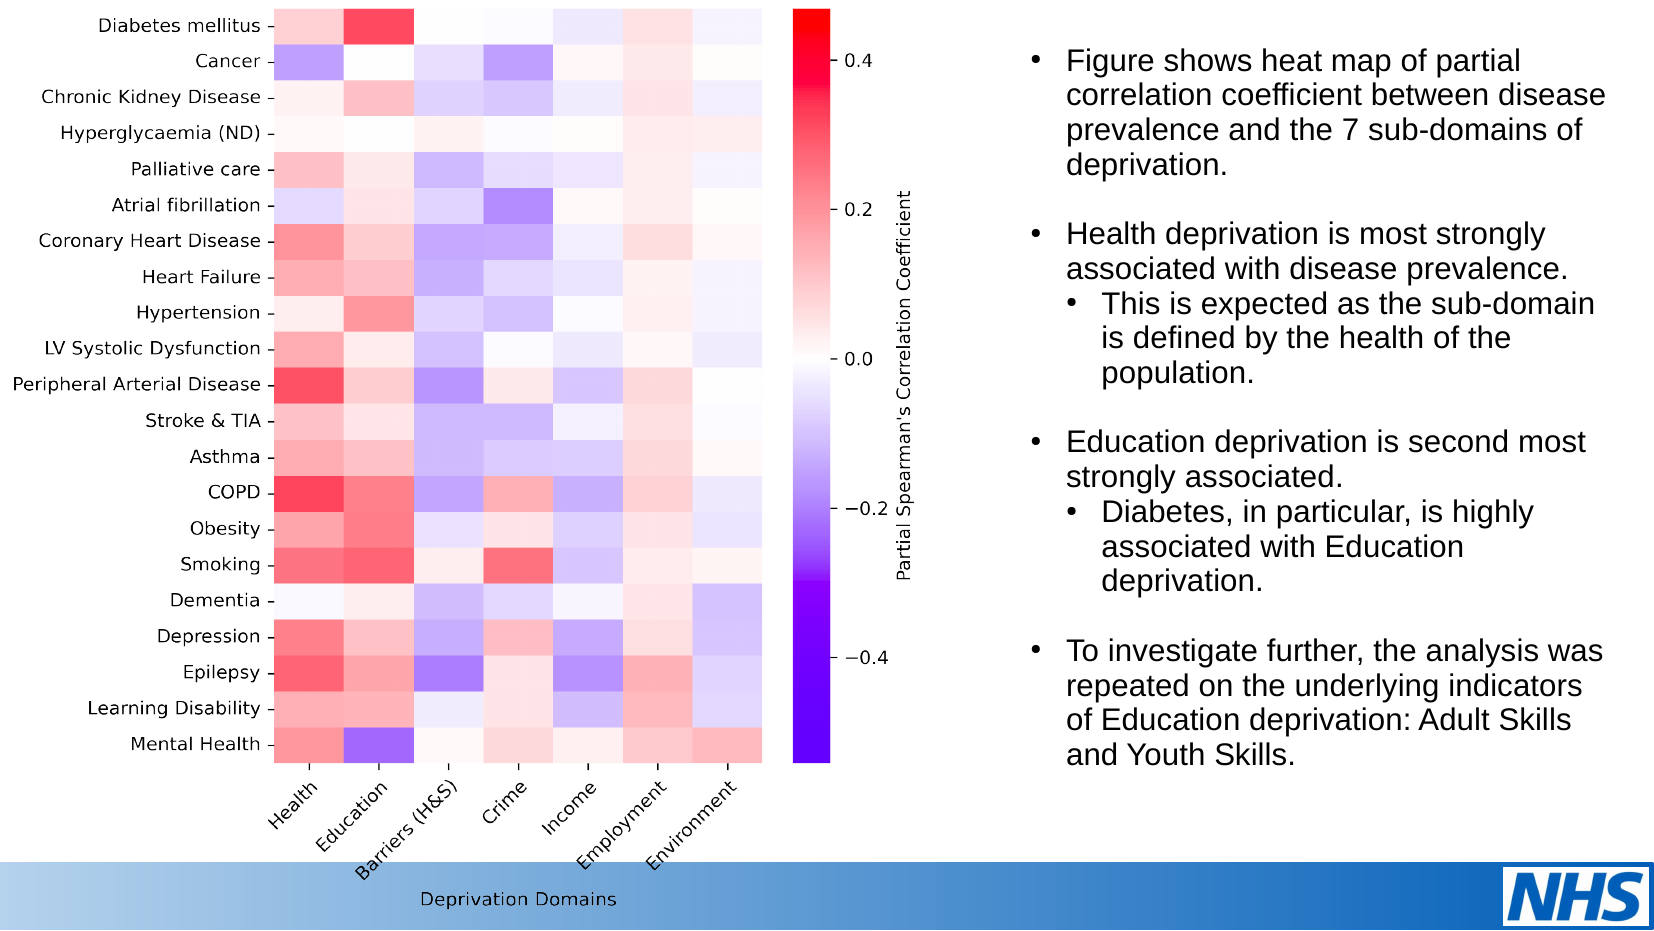

Figure shows heat map of partial correlation coefficient between disease prevalence and the 7 sub-domains of deprivation.
Health deprivation is most strongly associated with disease prevalence.
This is expected as the sub-domain is defined by the health of the population.
Education deprivation is second most strongly associated.
Diabetes, in particular, is highly associated with Education deprivation.
To investigate further, the analysis was repeated on the underlying indicators of Education deprivation: Adult Skills and Youth Skills.